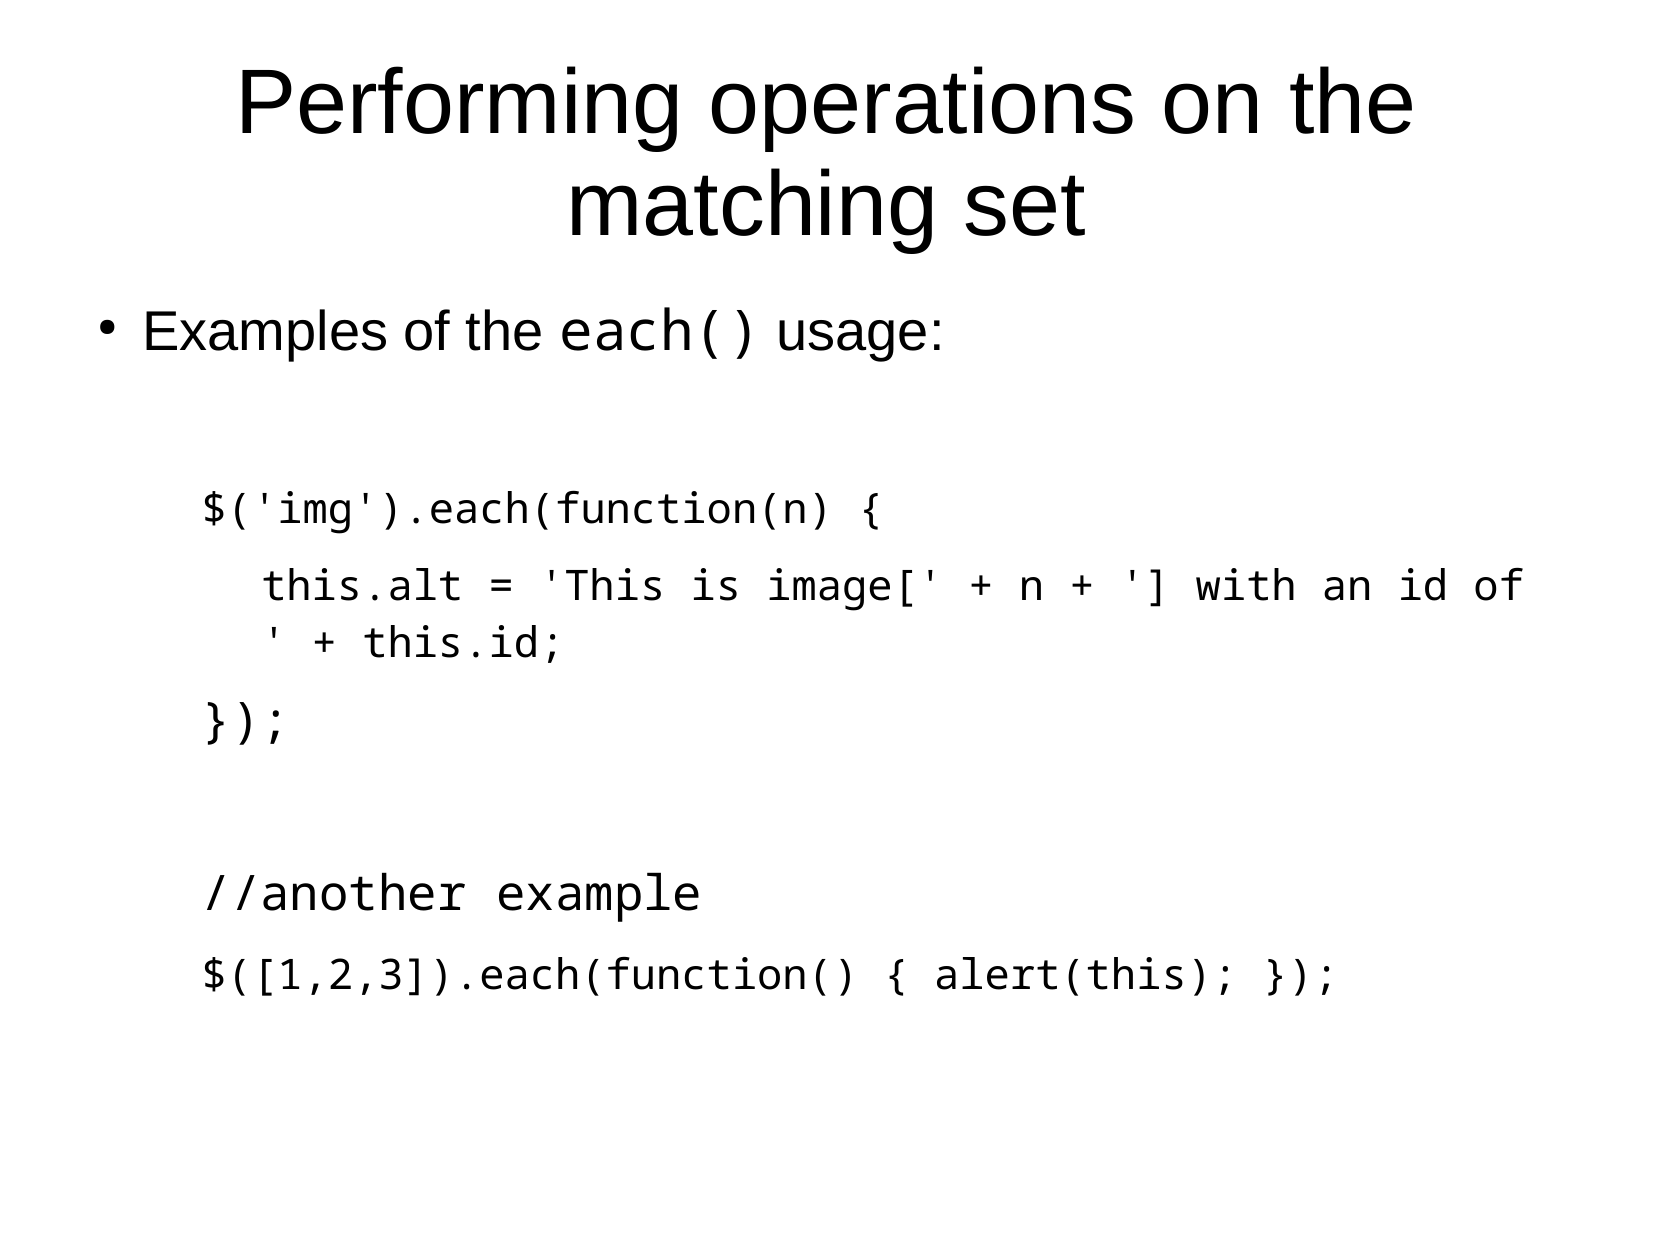

# Performing operations on the matching set
Examples of the each() usage:
$('img').each(function(n) {
this.alt = 'This is image[' + n + '] with an id of ' + this.id;
});
//another example
$([1,2,3]).each(function()	{ alert(this); });